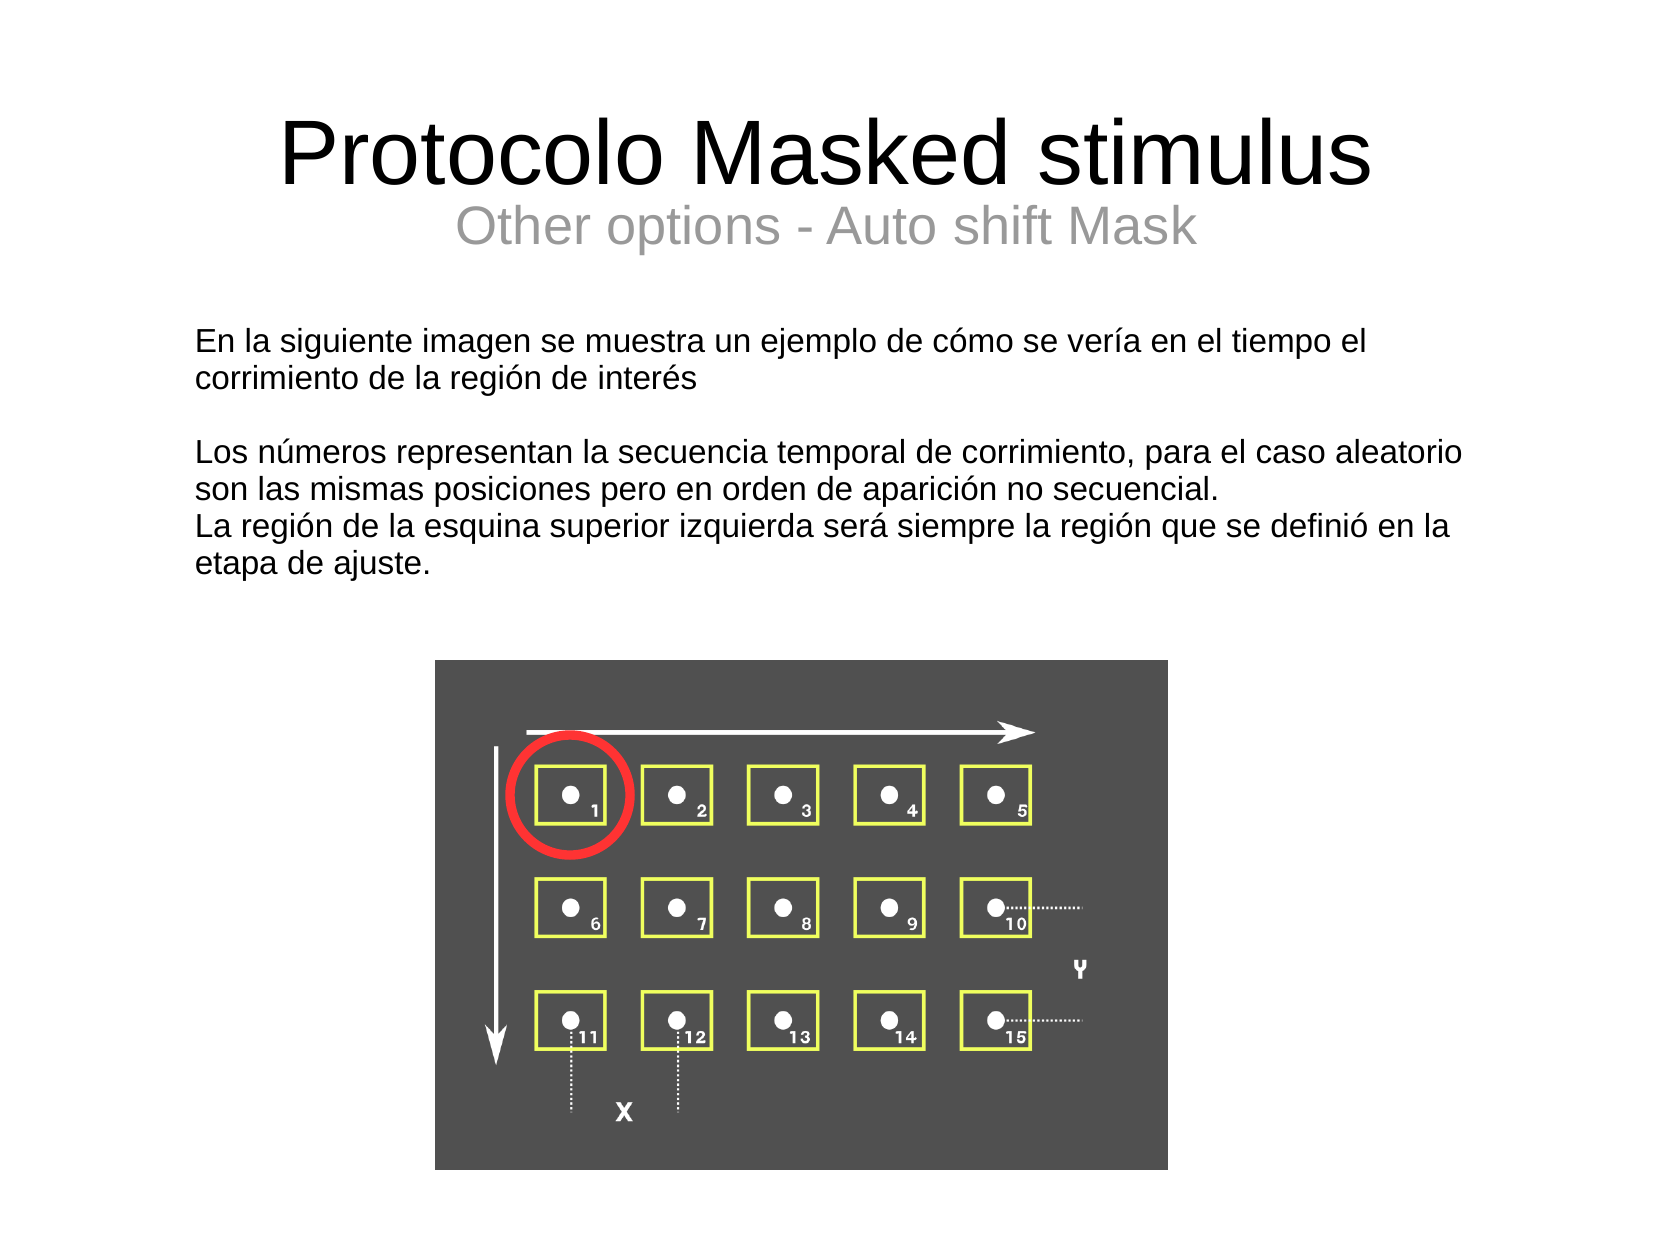

# Protocolo Masked stimulus
Other options - Auto shift Mask
En la siguiente imagen se muestra un ejemplo de cómo se vería en el tiempo el corrimiento de la región de interés
Los números representan la secuencia temporal de corrimiento, para el caso aleatorio son las mismas posiciones pero en orden de aparición no secuencial.
La región de la esquina superior izquierda será siempre la región que se definió en la etapa de ajuste.